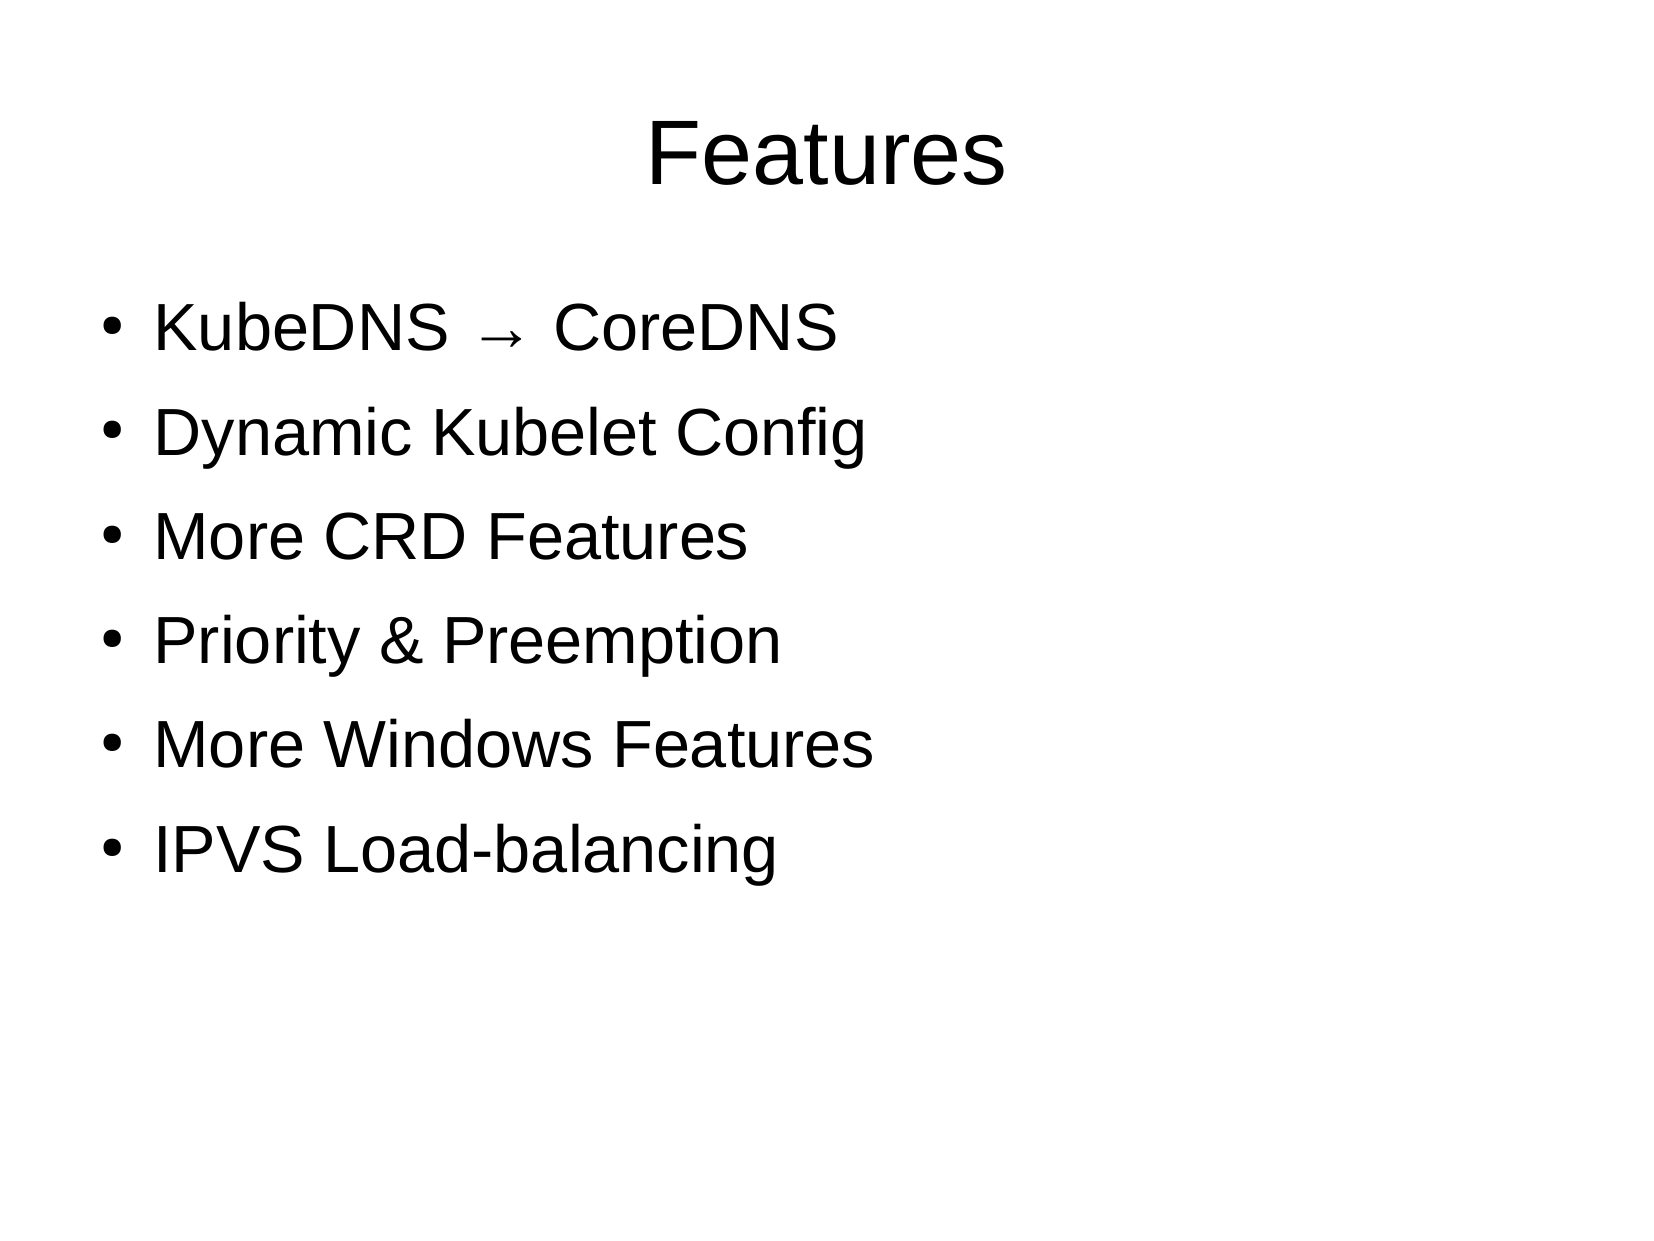

# Features
KubeDNS → CoreDNS
Dynamic Kubelet Config
More CRD Features
Priority & Preemption
More Windows Features
IPVS Load-balancing